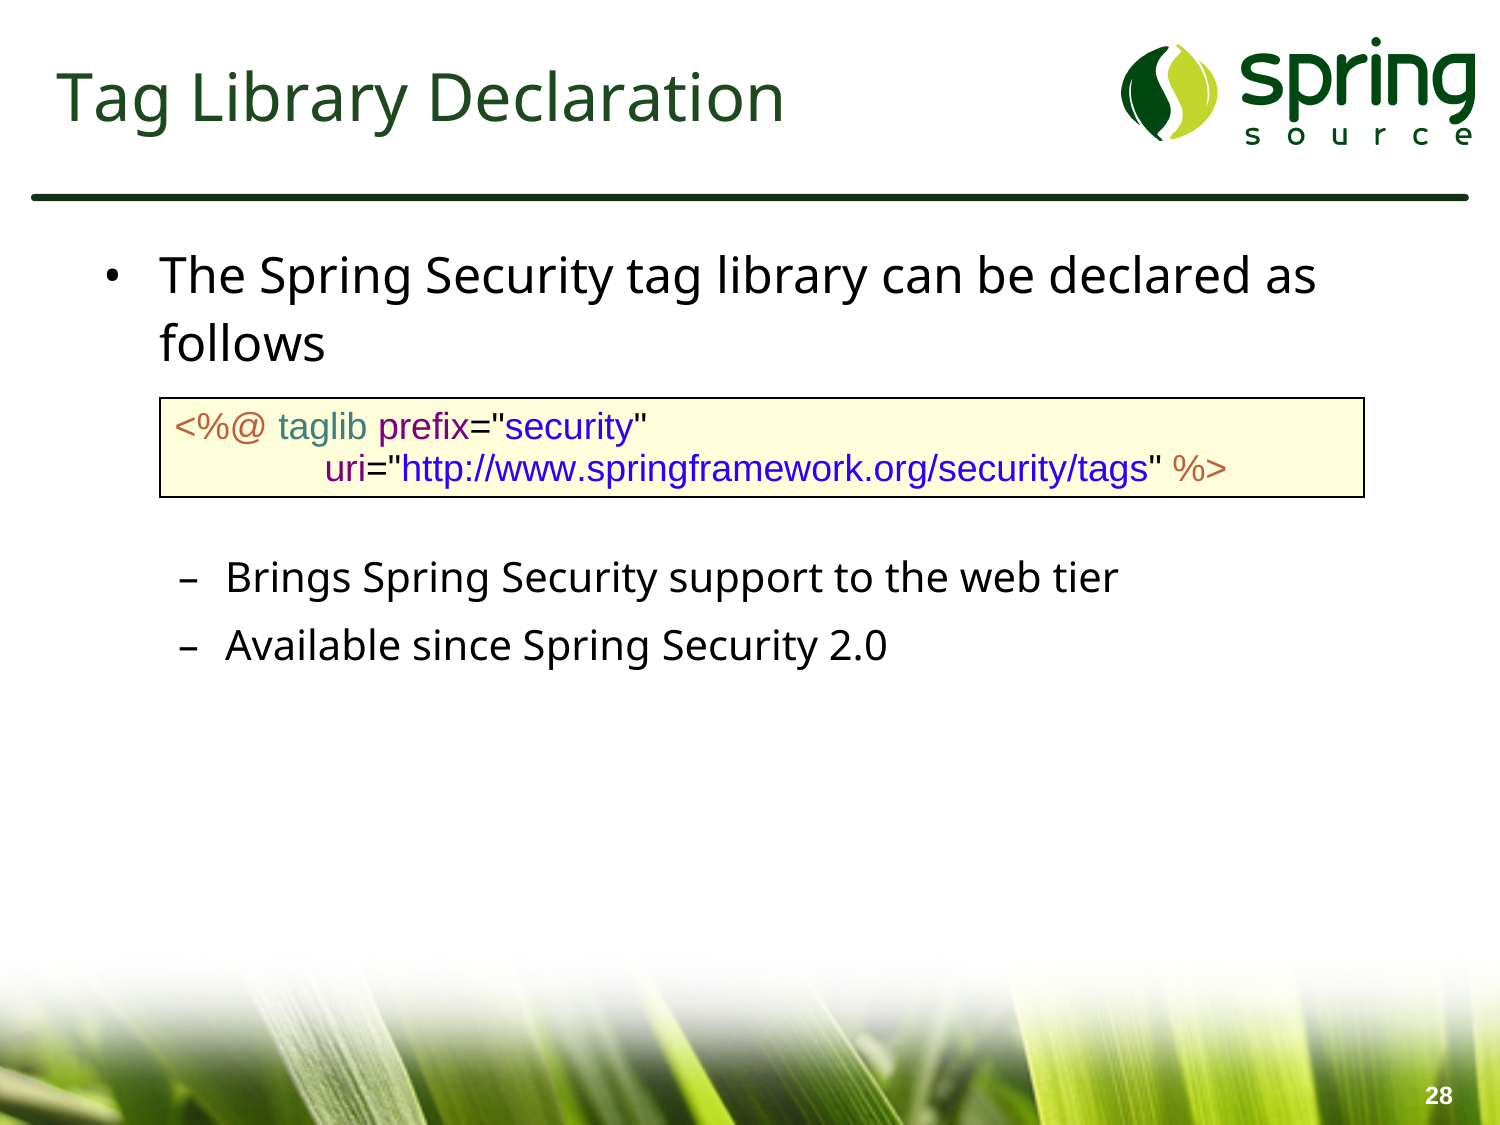

Tag Library Declaration
# The Spring Security tag library can be declared as follows
Brings Spring Security support to the web tier
Available since Spring Security 2.0
<%@ taglib prefix="security"
	uri="http://www.springframework.org/security/tags" %>